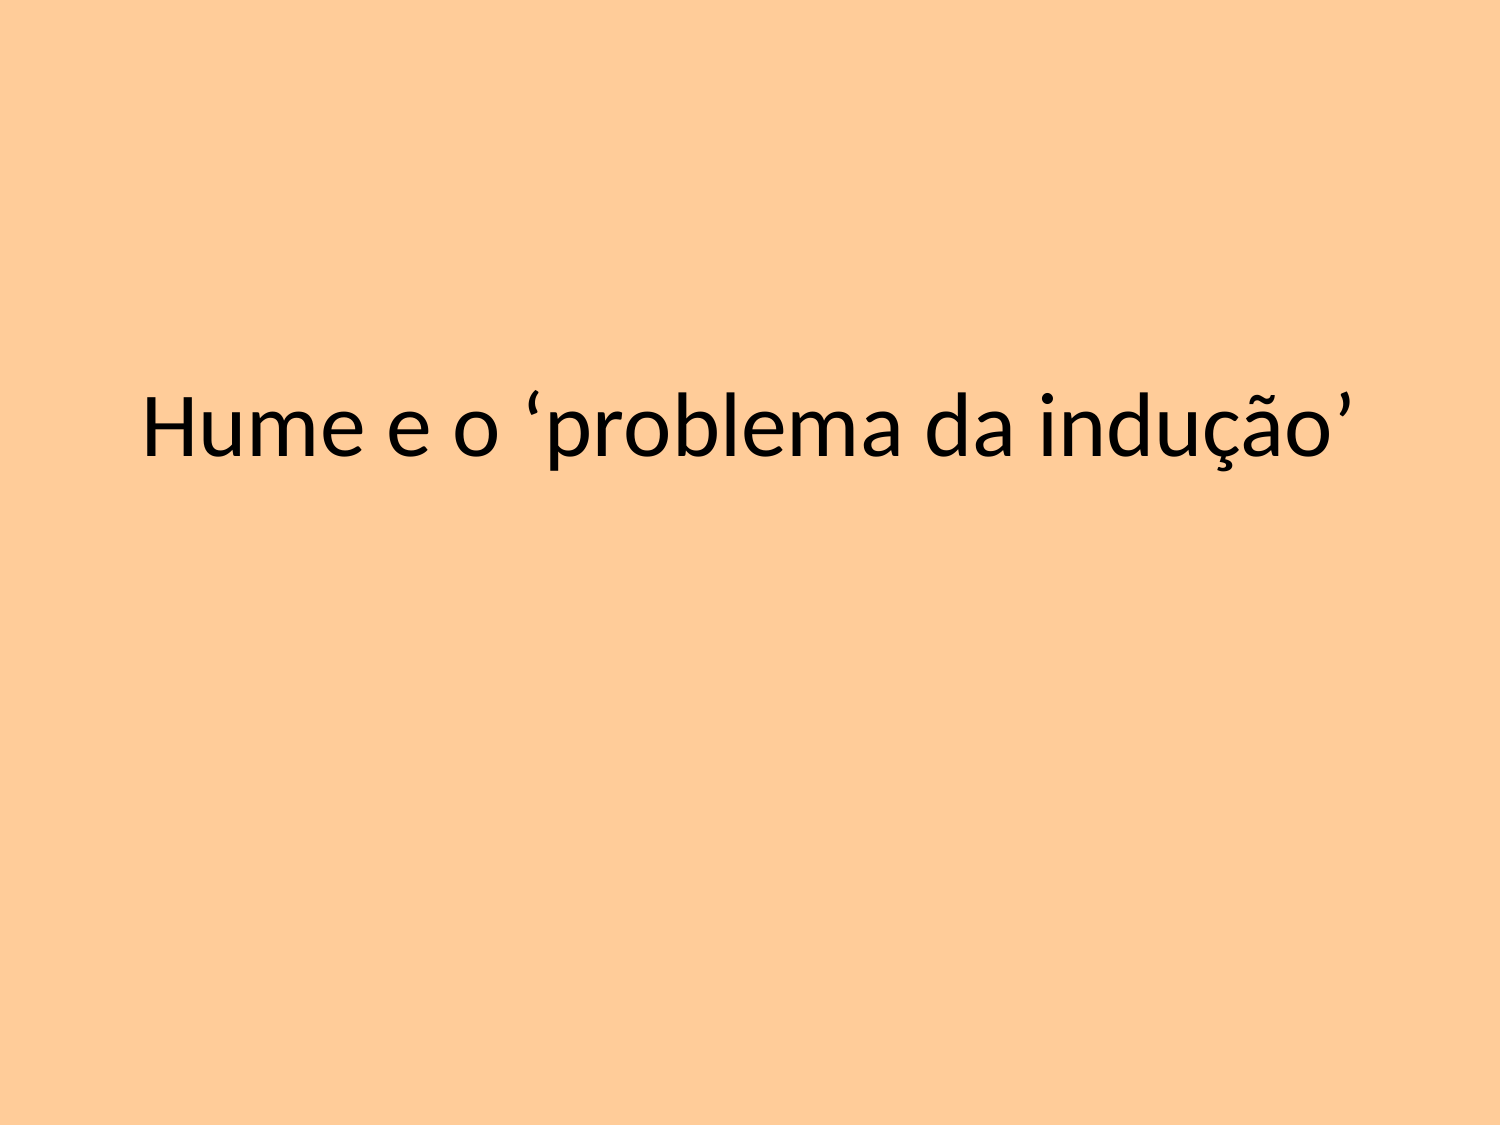

# Hume e o ‘problema da indução’